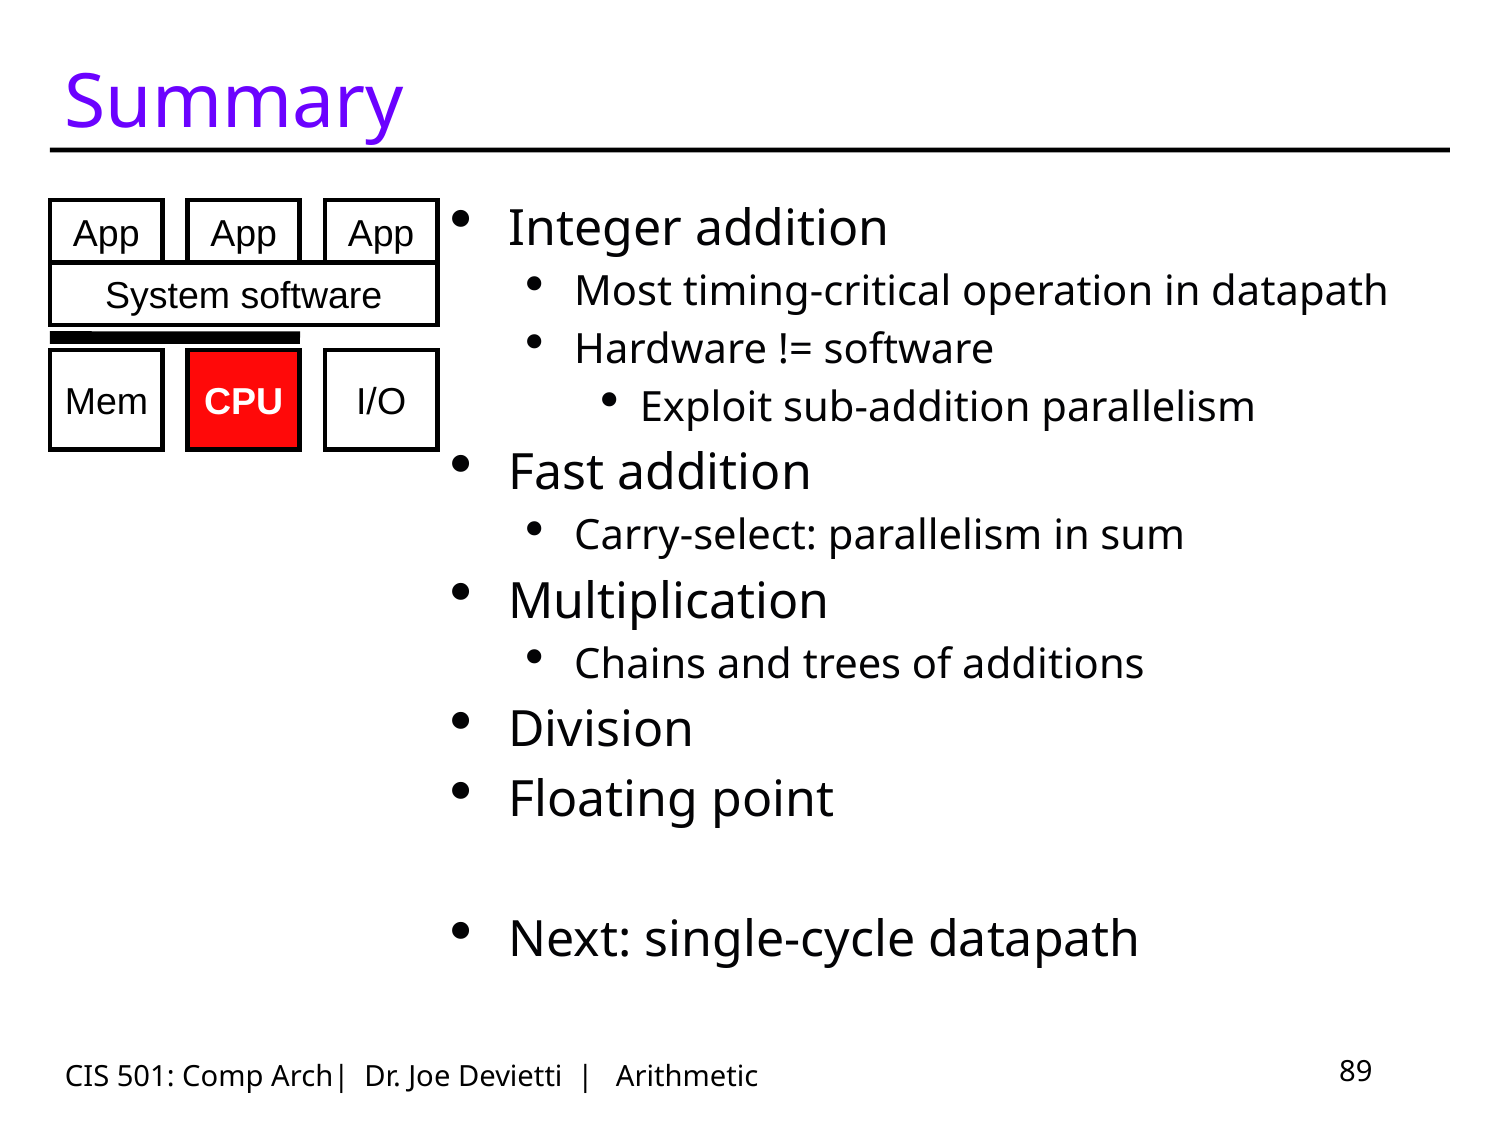

Summary
Integer addition
Most timing-critical operation in datapath
Hardware != software
Exploit sub-addition parallelism
Fast addition
Carry-select: parallelism in sum
Multiplication
Chains and trees of additions
Division
Floating point
Next: single-cycle datapath
App
App
App
System software
Mem
CPU
I/O
CIS 501: Comp Arch| Dr. Joe Devietti | Arithmetic